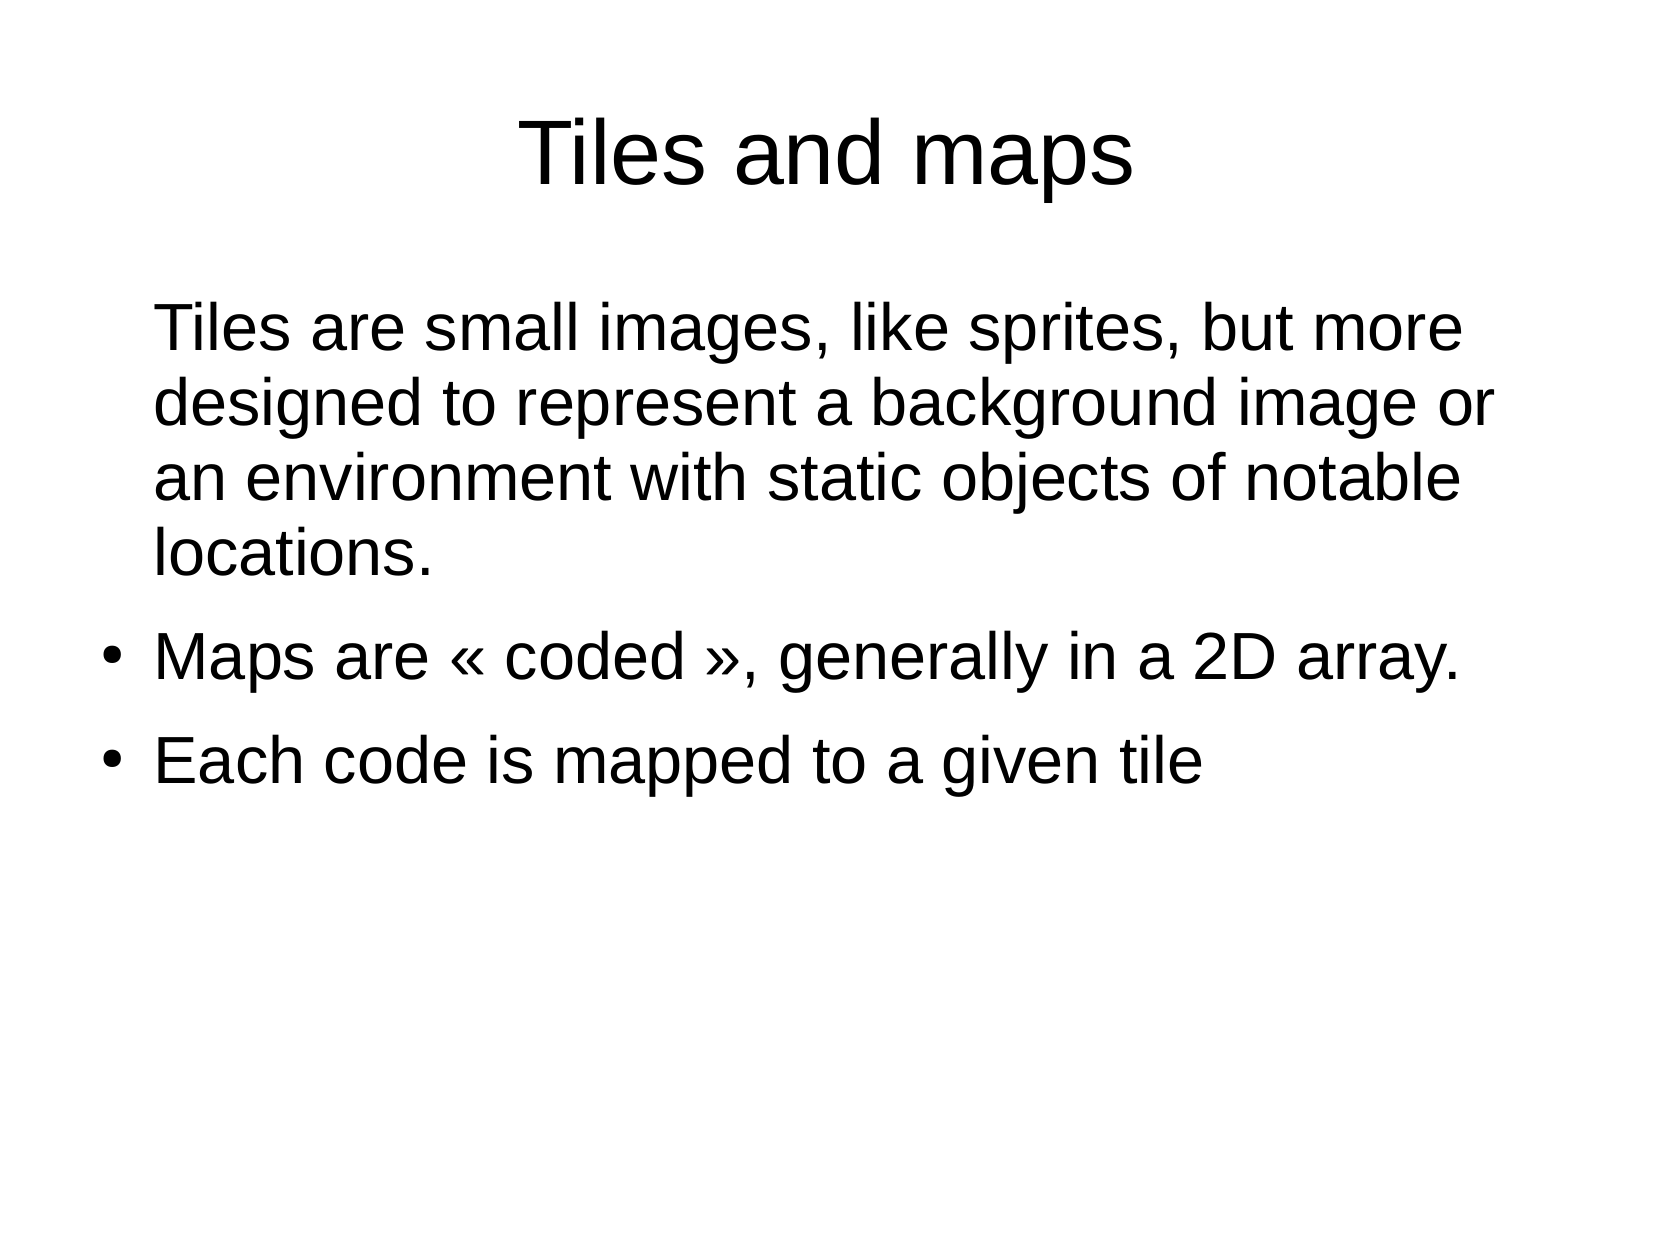

# Tiles and maps
Tiles are small images, like sprites, but more designed to represent a background image or an environment with static objects of notable locations.
Maps are « coded », generally in a 2D array.
Each code is mapped to a given tile